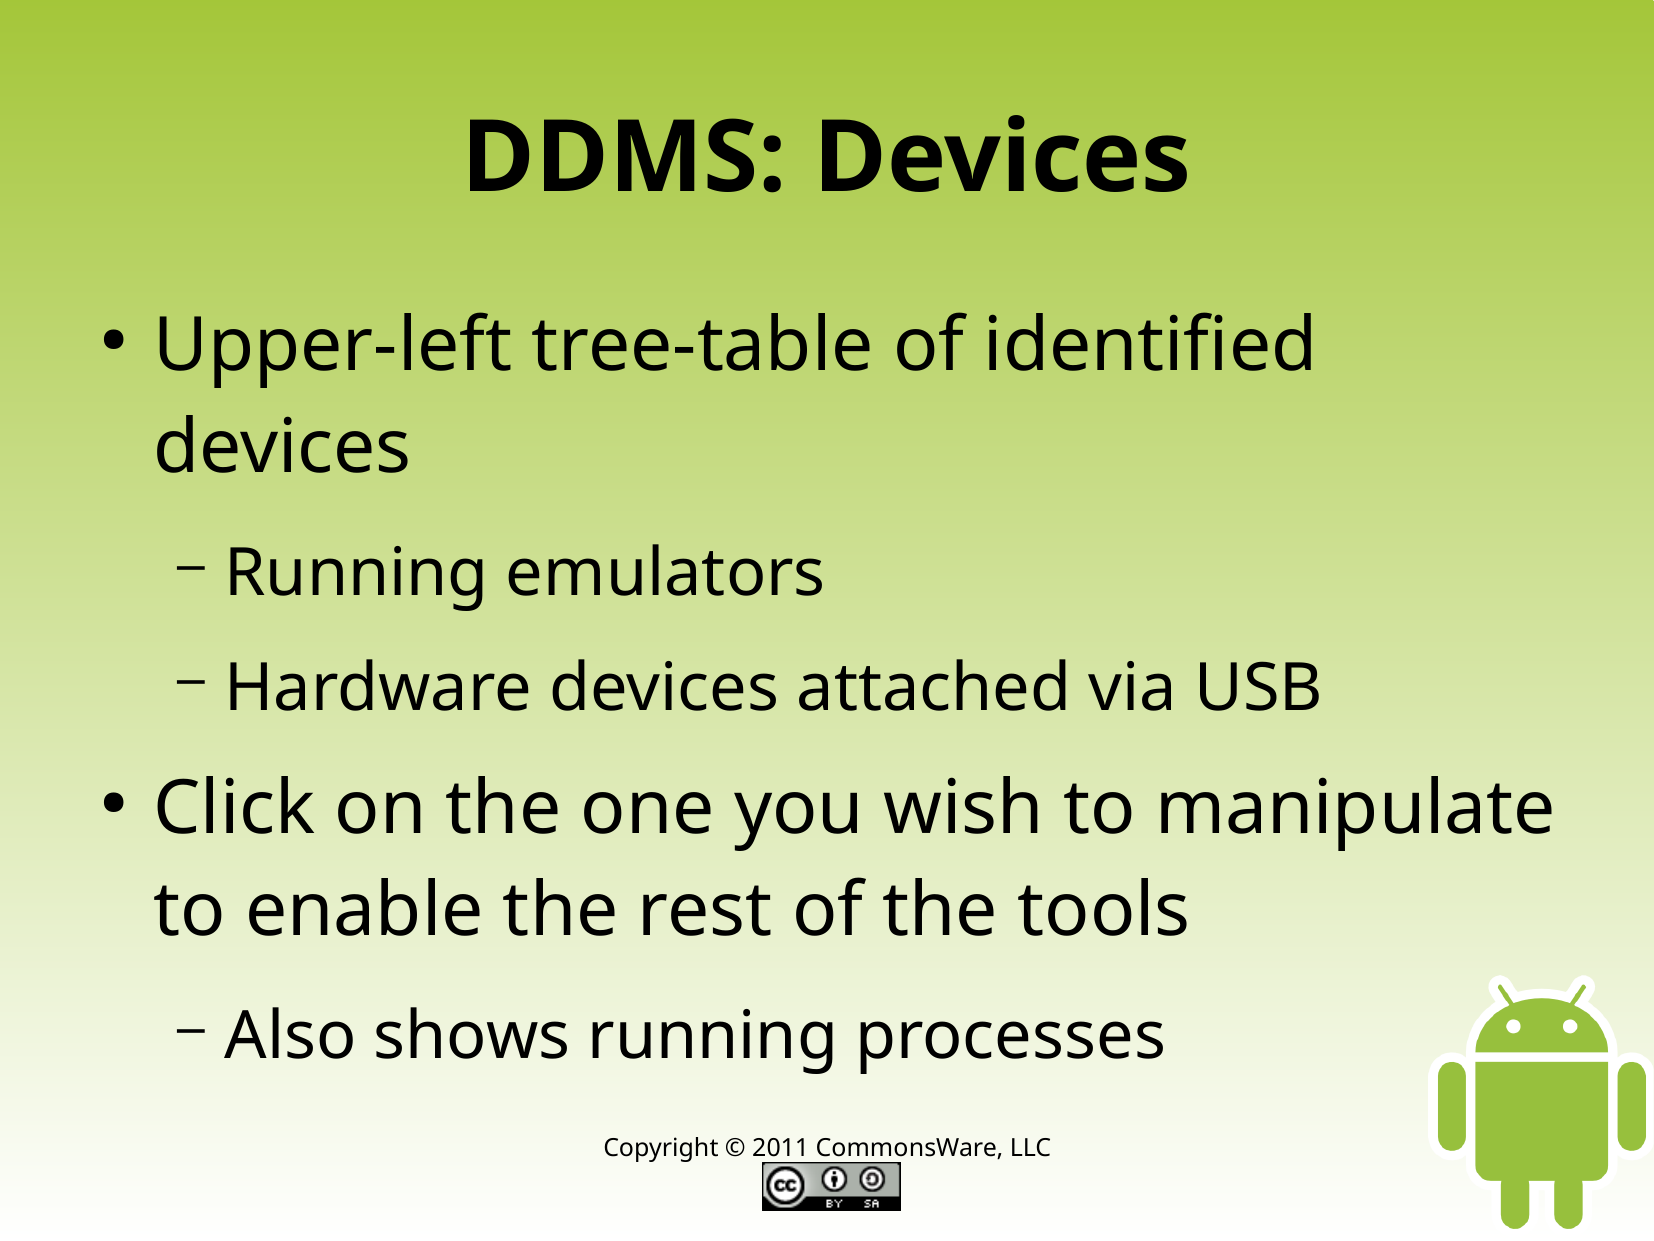

# DDMS: Devices
Upper-left tree-table of identified devices
Running emulators
Hardware devices attached via USB
Click on the one you wish to manipulate to enable the rest of the tools
Also shows running processes